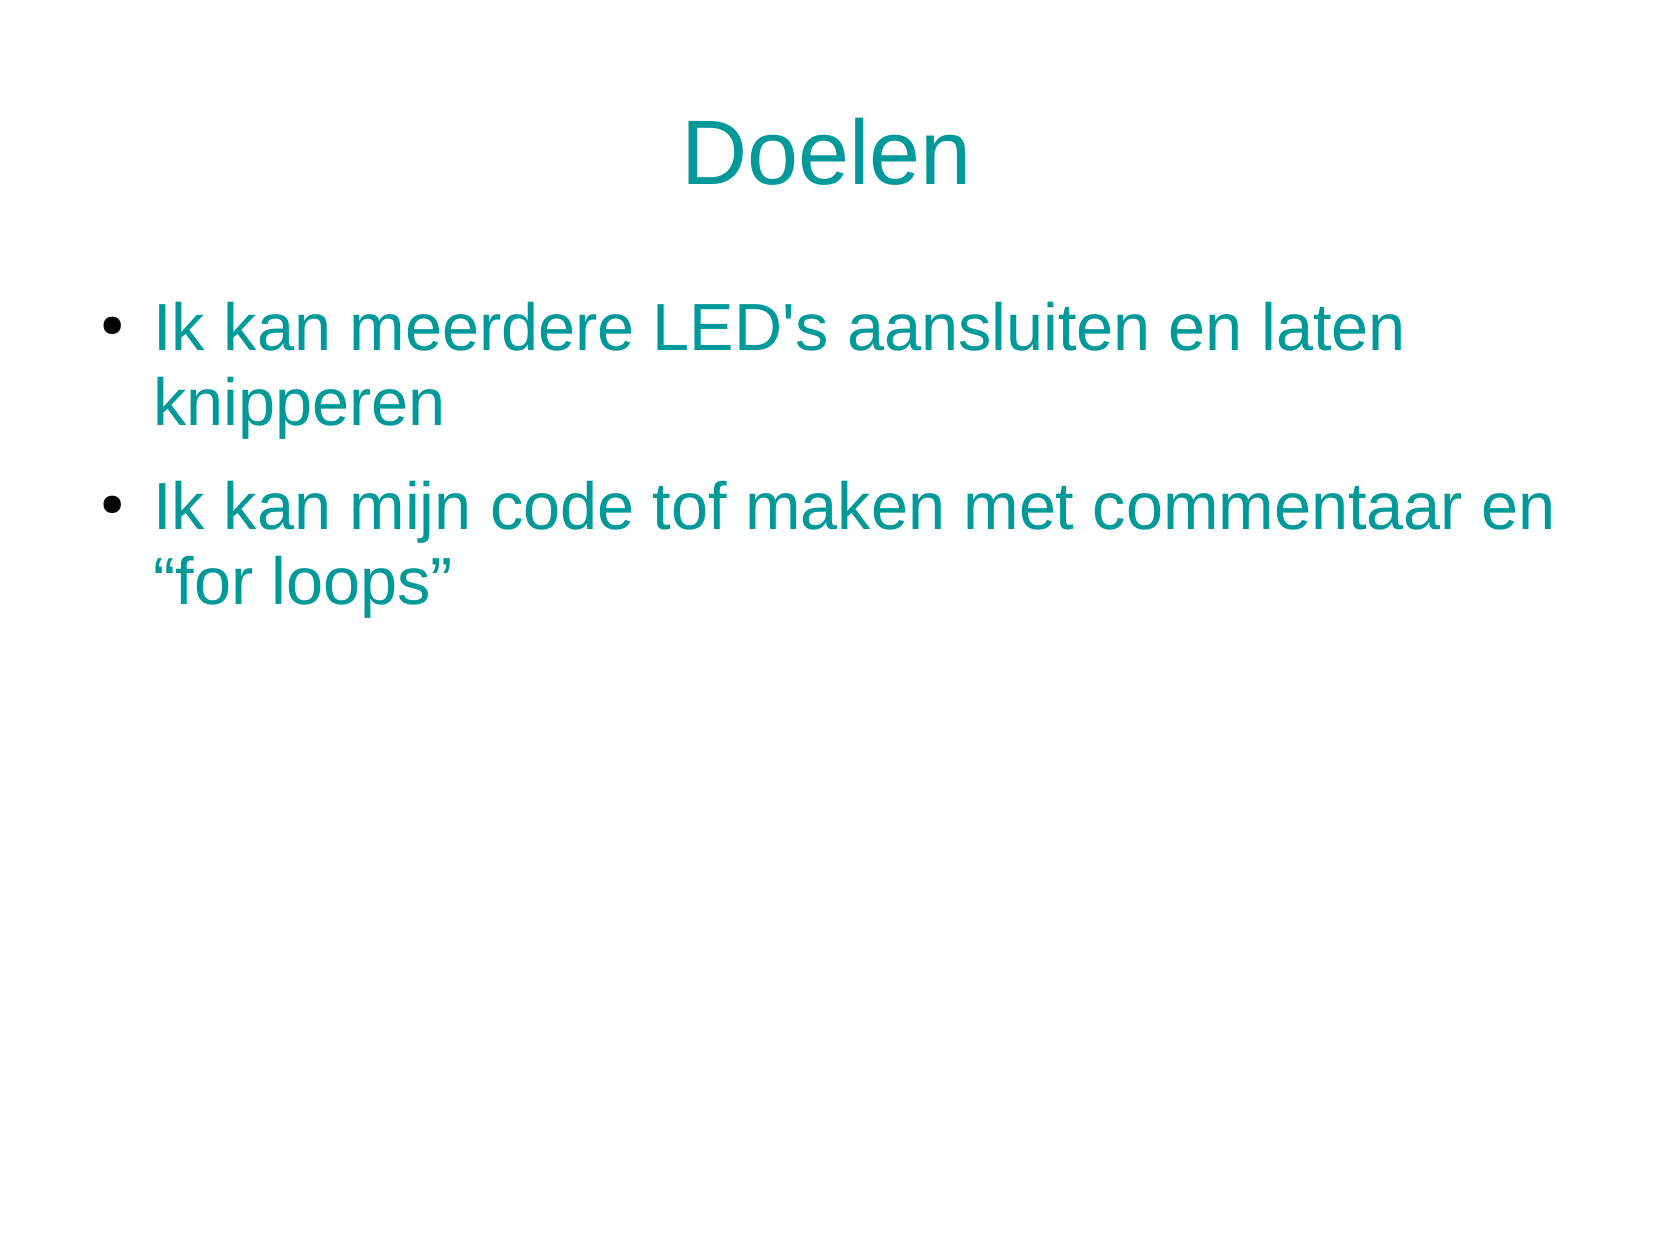

# Doelen
Ik kan meerdere LED's aansluiten en laten knipperen
Ik kan mijn code tof maken met commentaar en “for loops”